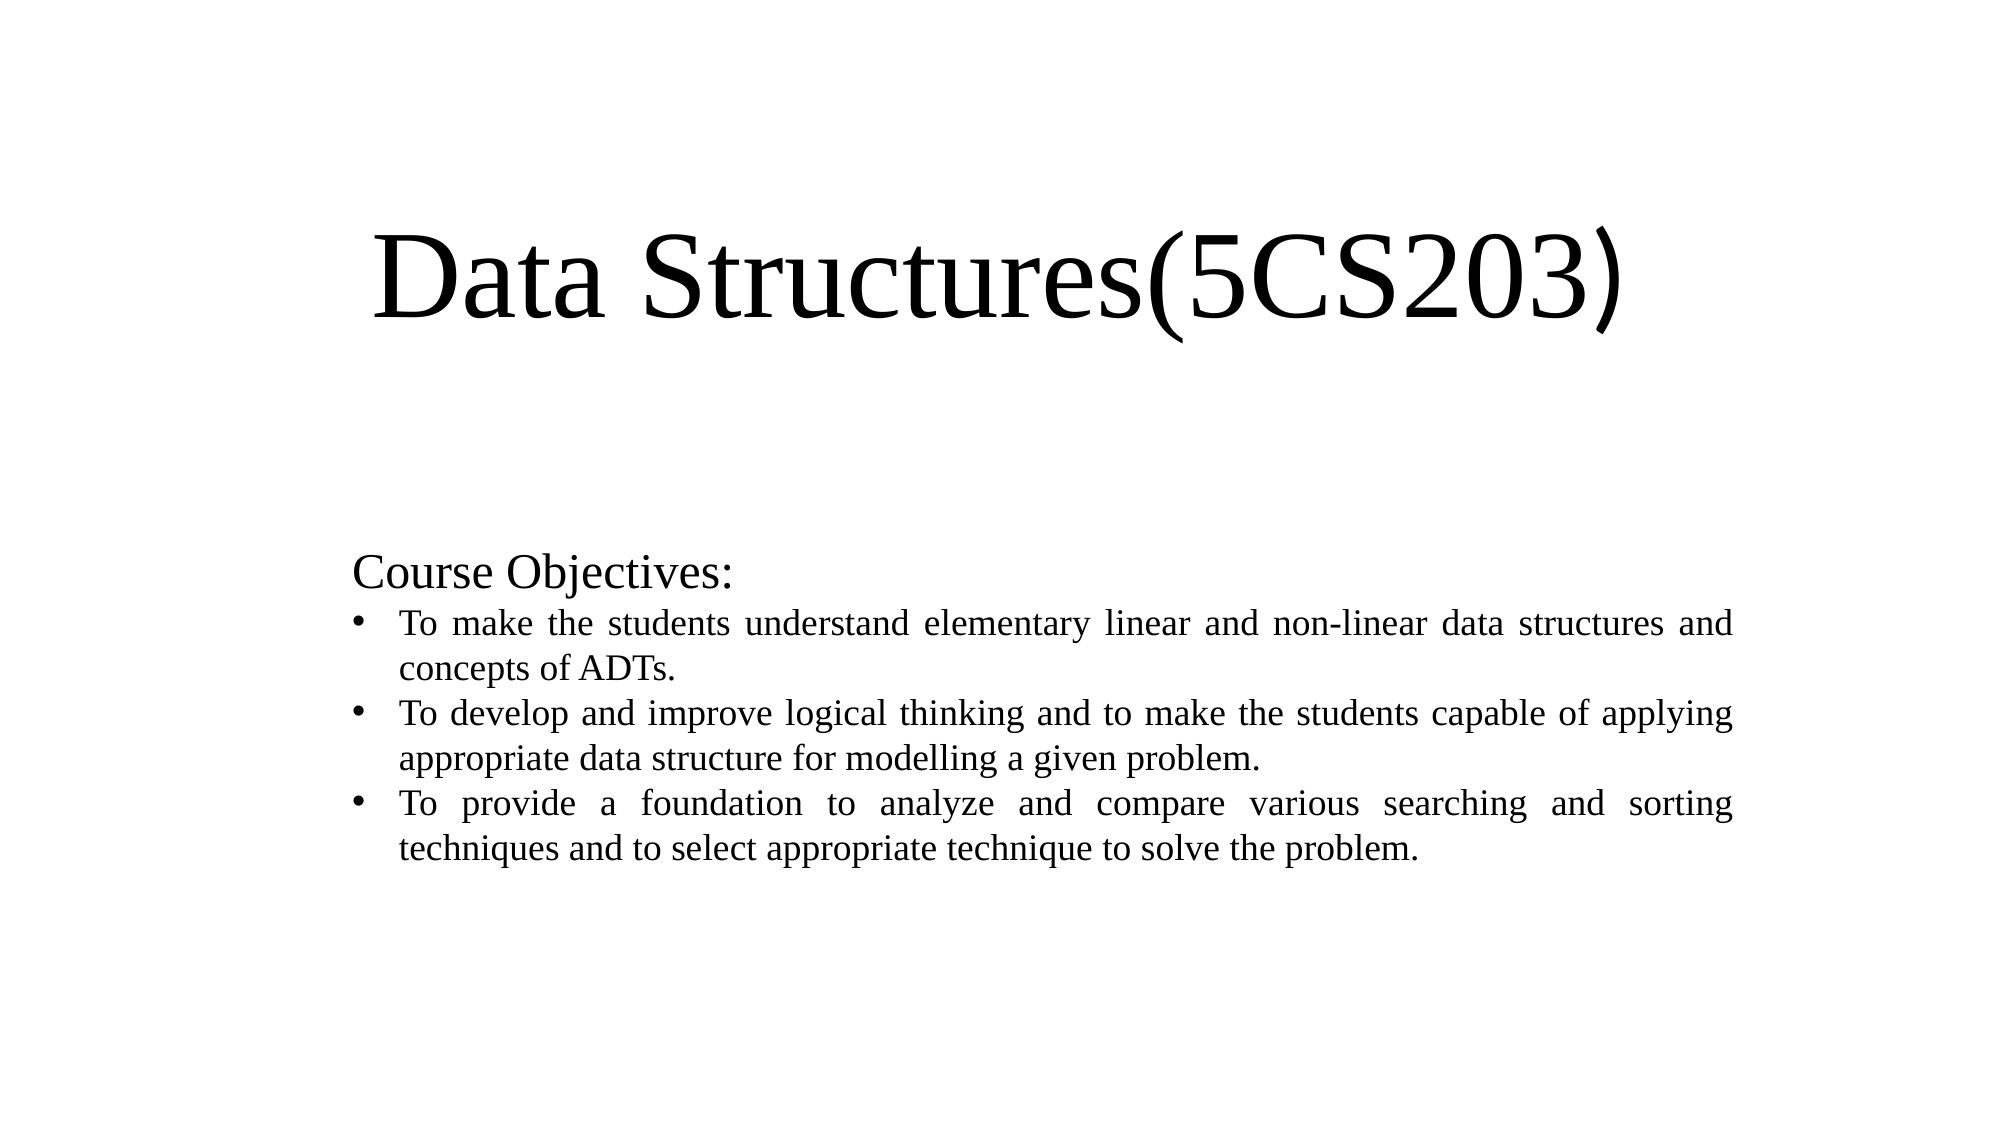

# Data Structures(5CS203)
Course Objectives:
To make the students understand elementary linear and non-linear data structures and concepts of ADTs.
To develop and improve logical thinking and to make the students capable of applying appropriate data structure for modelling a given problem.
To provide a foundation to analyze and compare various searching and sorting techniques and to select appropriate technique to solve the problem.